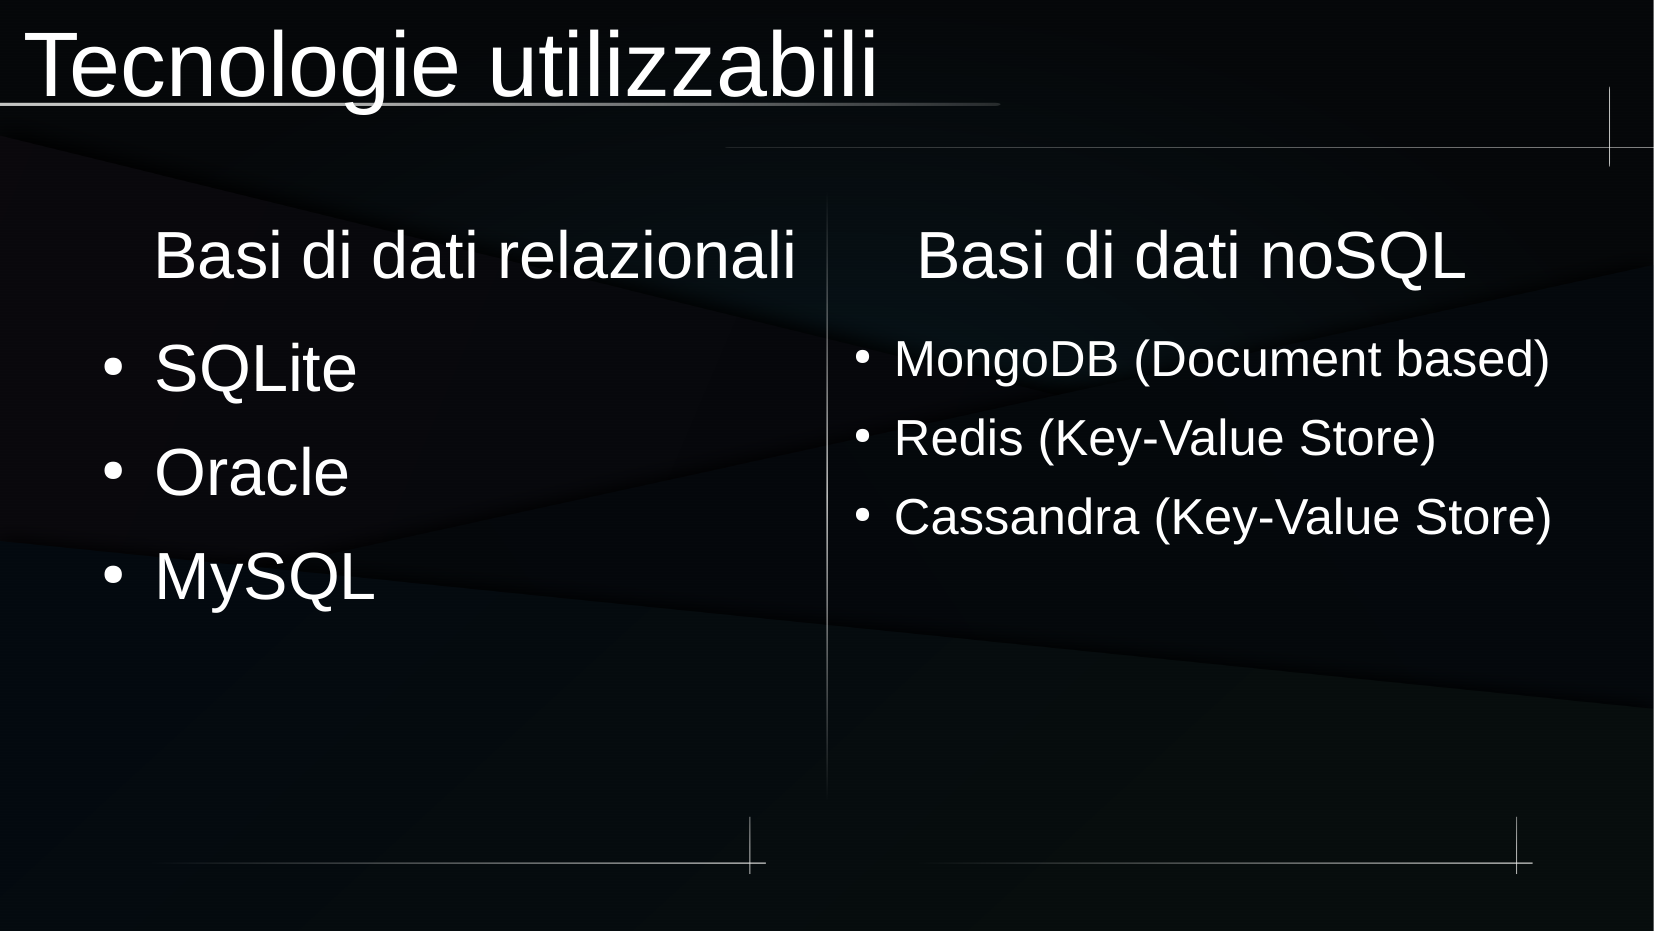

# Tecnologie utilizzabili
Basi di dati relazionali
Basi di dati noSQL
MongoDB (Document based)
Redis (Key-Value Store)
Cassandra (Key-Value Store)
SQLite
Oracle
MySQL